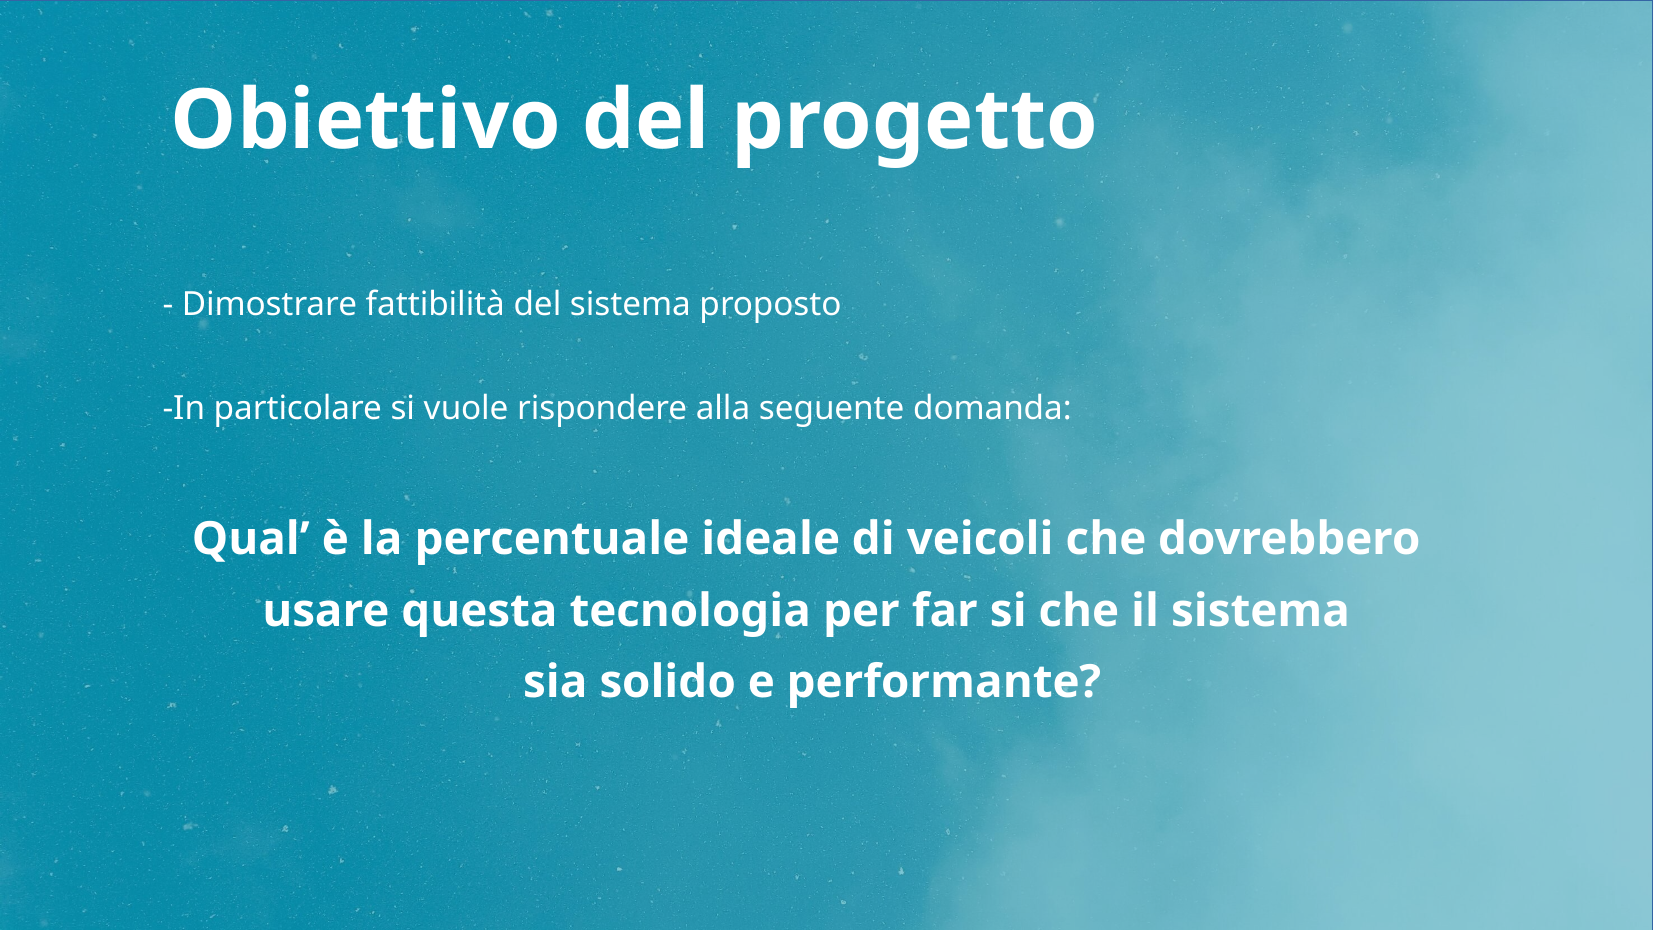

# Obiettivo del progetto
- Dimostrare fattibilità del sistema proposto
-In particolare si vuole rispondere alla seguente domanda:
Qual’ è la percentuale ideale di veicoli che dovrebbero
usare questa tecnologia per far si che il sistema
sia solido e performante?